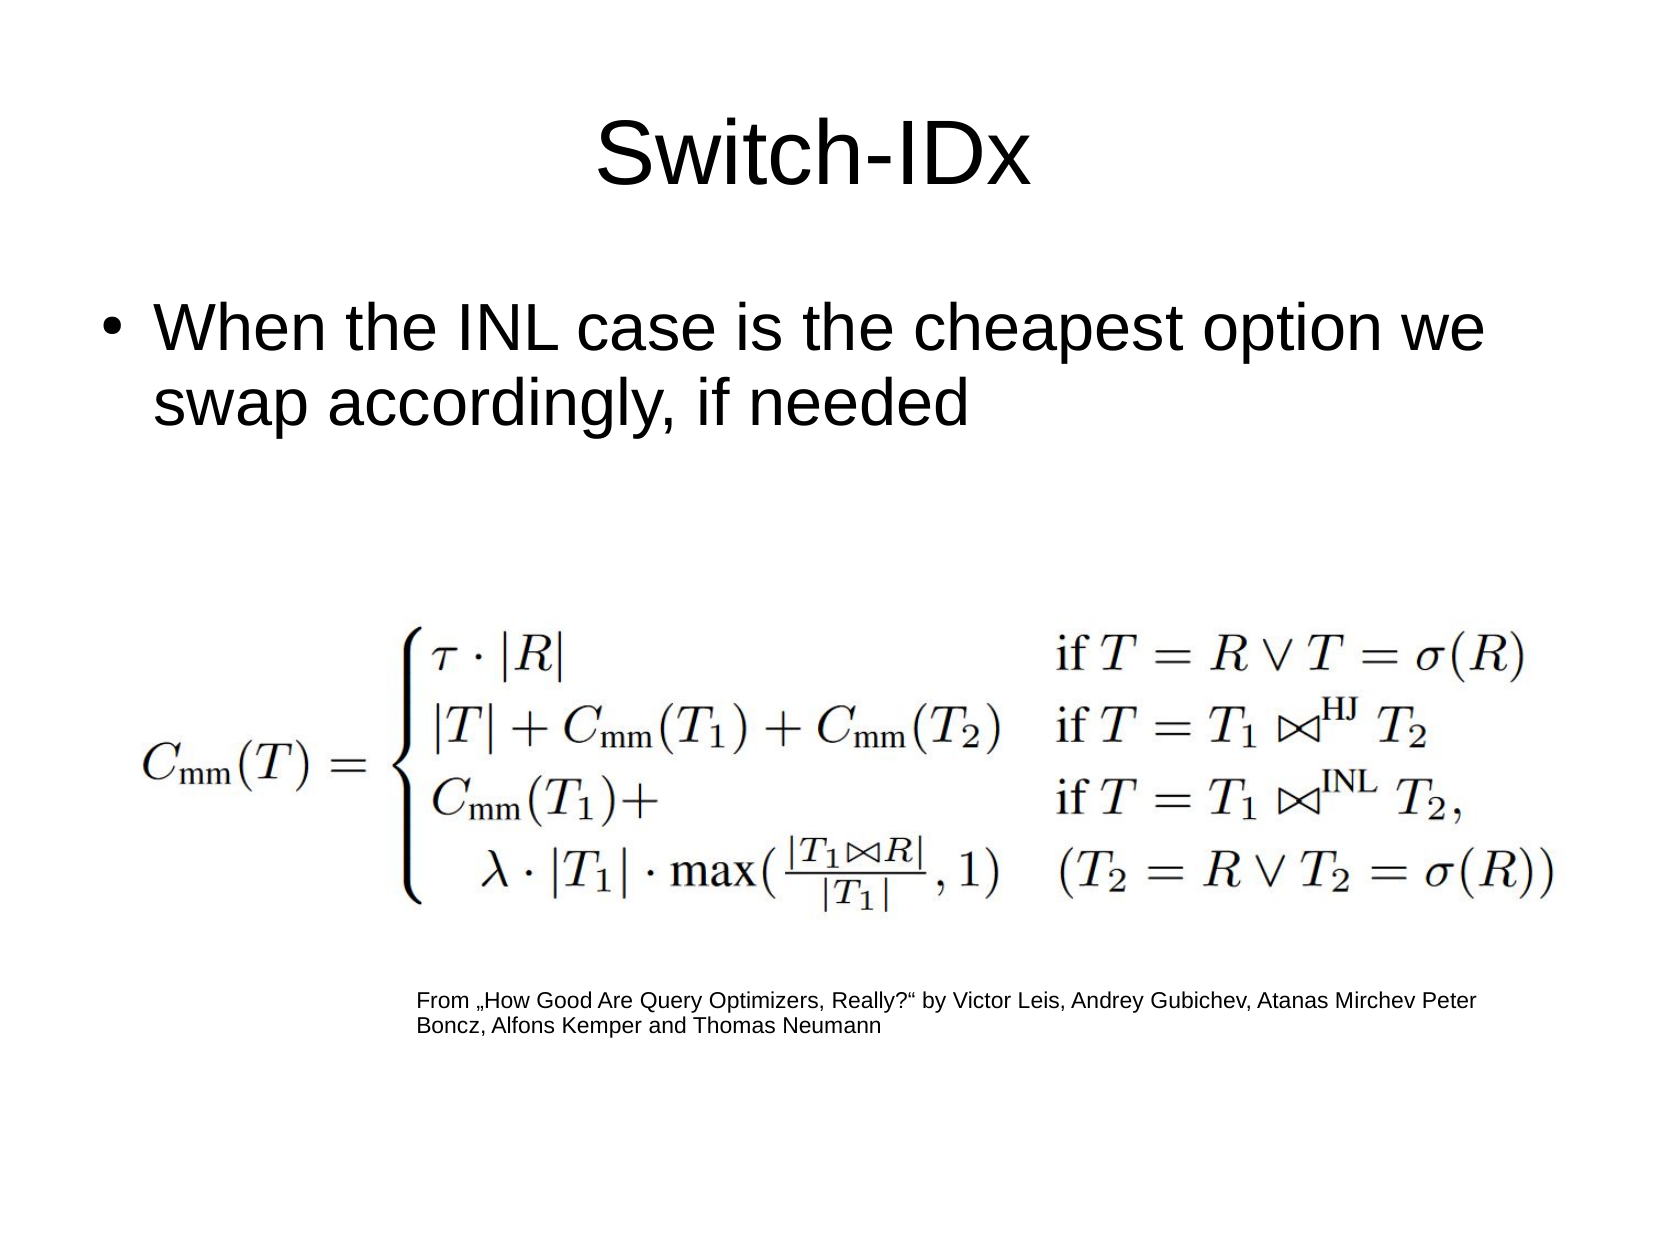

# Switch-IDx
When the INL case is the cheapest option we swap accordingly, if needed
From „How Good Are Query Optimizers, Really?“ by Victor Leis, Andrey Gubichev, Atanas Mirchev Peter Boncz, Alfons Kemper and Thomas Neumann